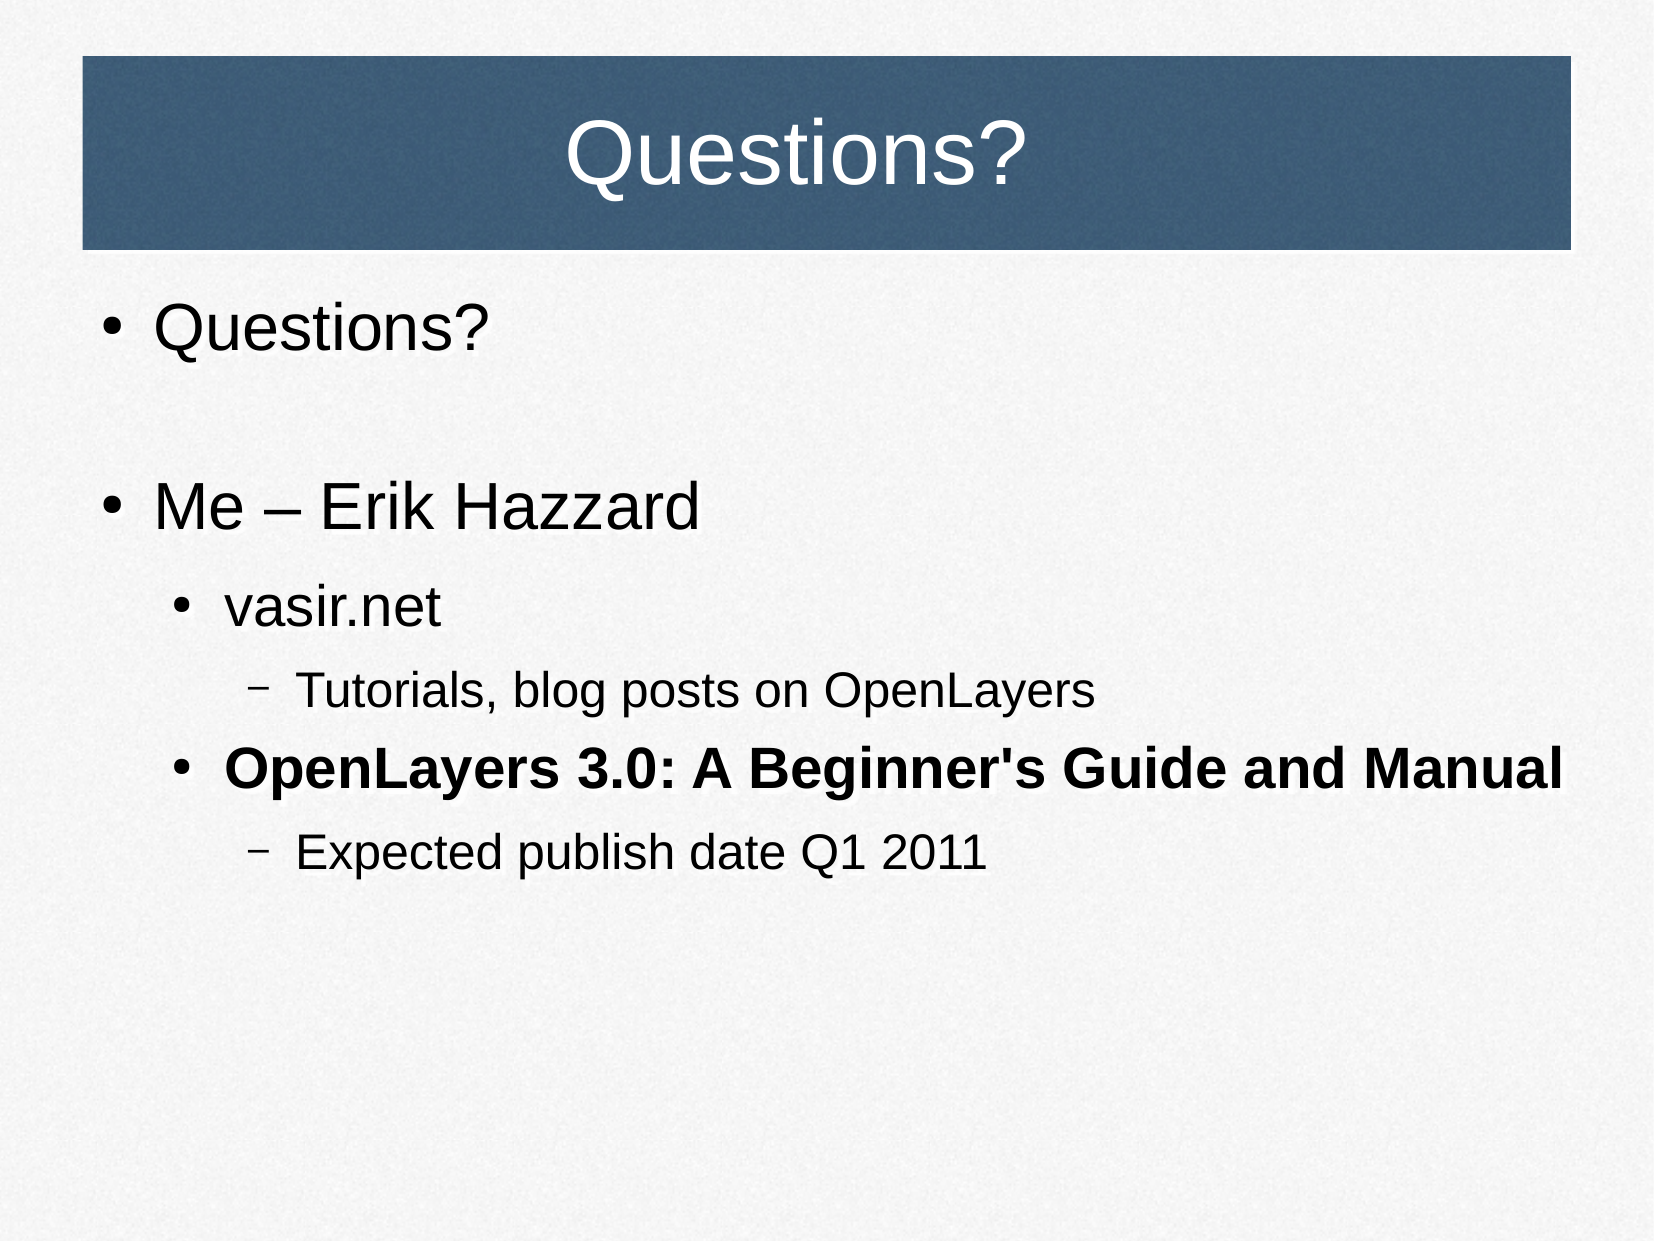

# Questions?
Questions?
Me – Erik Hazzard
vasir.net
Tutorials, blog posts on OpenLayers
OpenLayers 3.0: A Beginner's Guide and Manual
Expected publish date Q1 2011